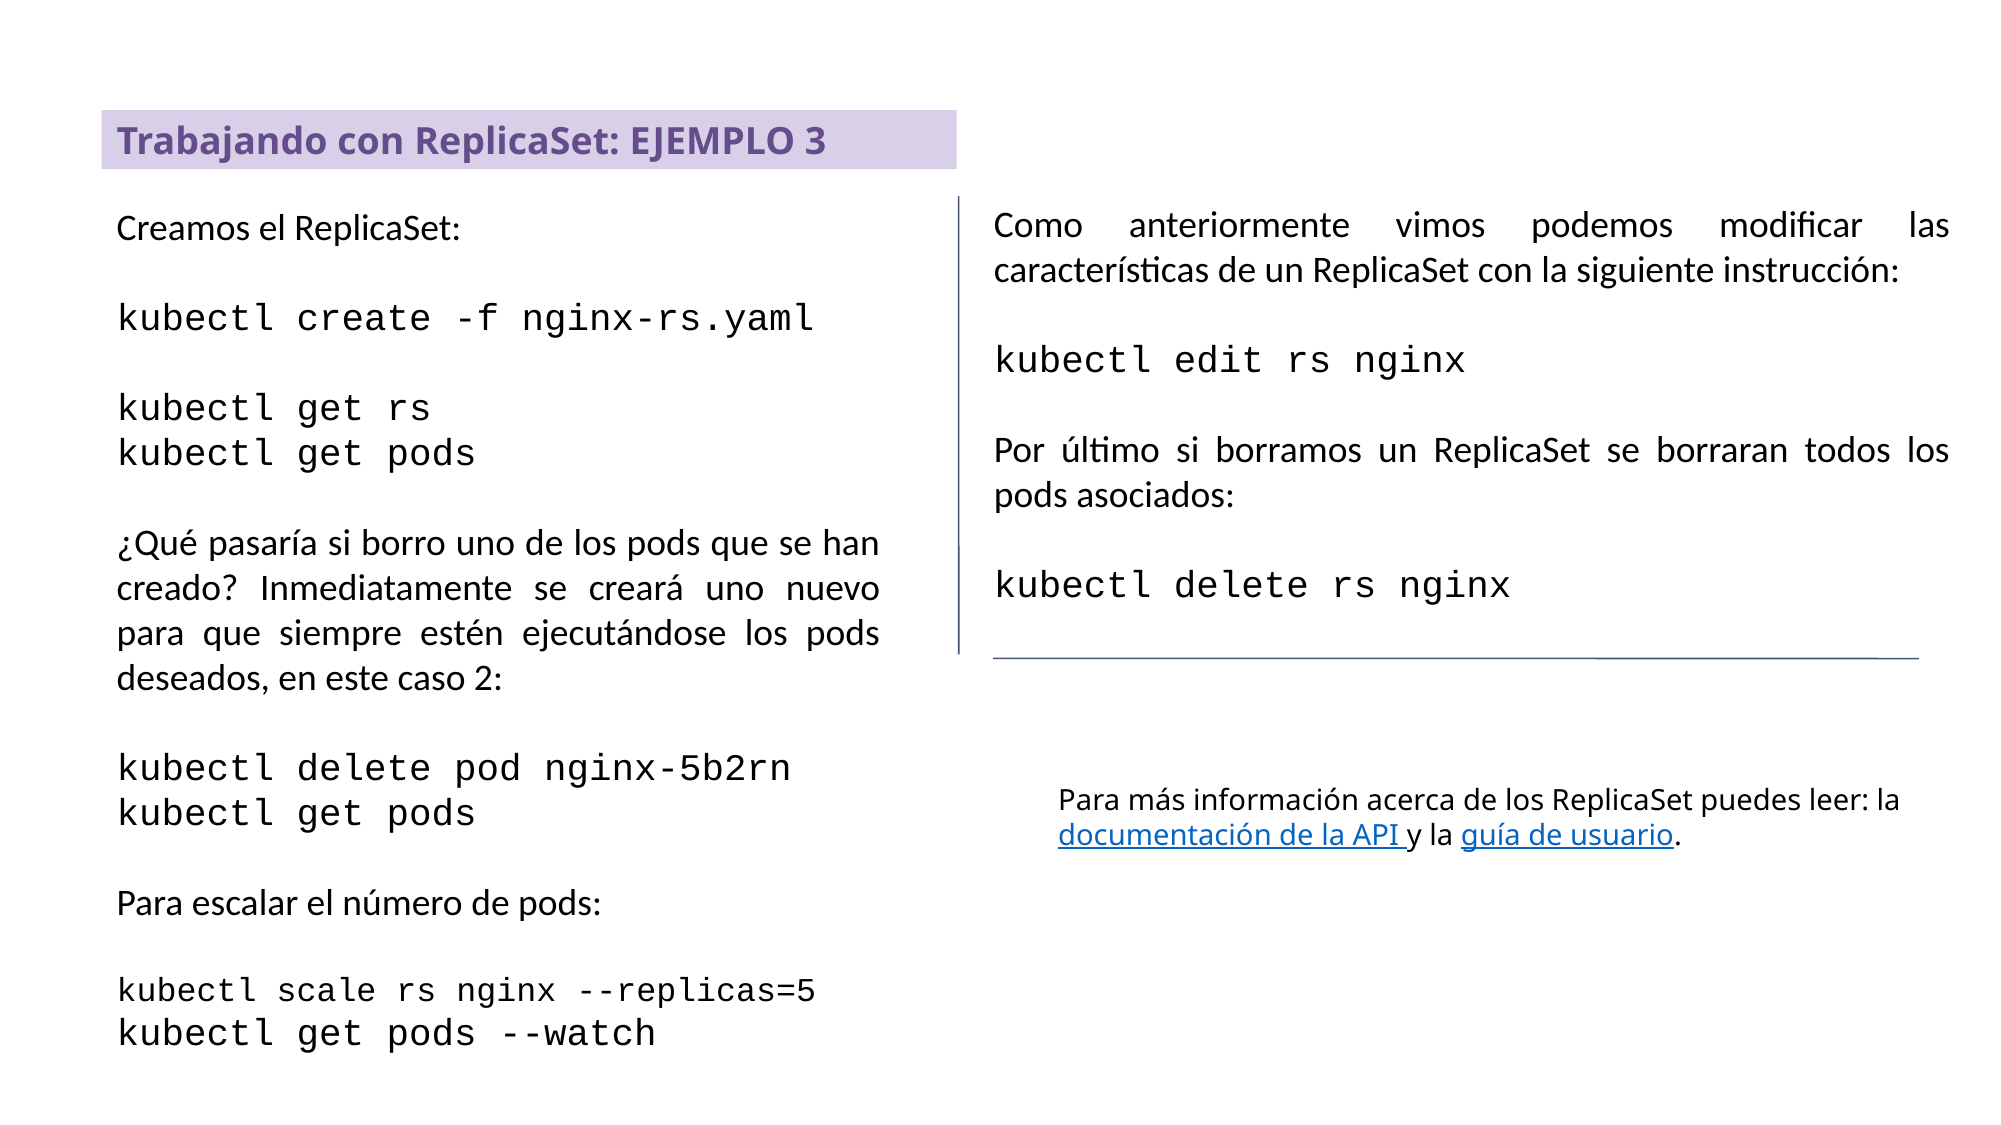

Trabajando con ReplicaSet: EJEMPLO 3
Como anteriormente vimos podemos modificar las características de un ReplicaSet con la siguiente instrucción:
kubectl edit rs nginx
Por último si borramos un ReplicaSet se borraran todos los pods asociados:
kubectl delete rs nginx
Creamos el ReplicaSet:
kubectl create -f nginx-rs.yaml
kubectl get rs
kubectl get pods
¿Qué pasaría si borro uno de los pods que se han creado? Inmediatamente se creará uno nuevo para que siempre estén ejecutándose los pods deseados, en este caso 2:
kubectl delete pod nginx-5b2rn
kubectl get pods
Para escalar el número de pods:
kubectl scale rs nginx --replicas=5
kubectl get pods --watch
Para más información acerca de los ReplicaSet puedes leer: la documentación de la API y la guía de usuario.